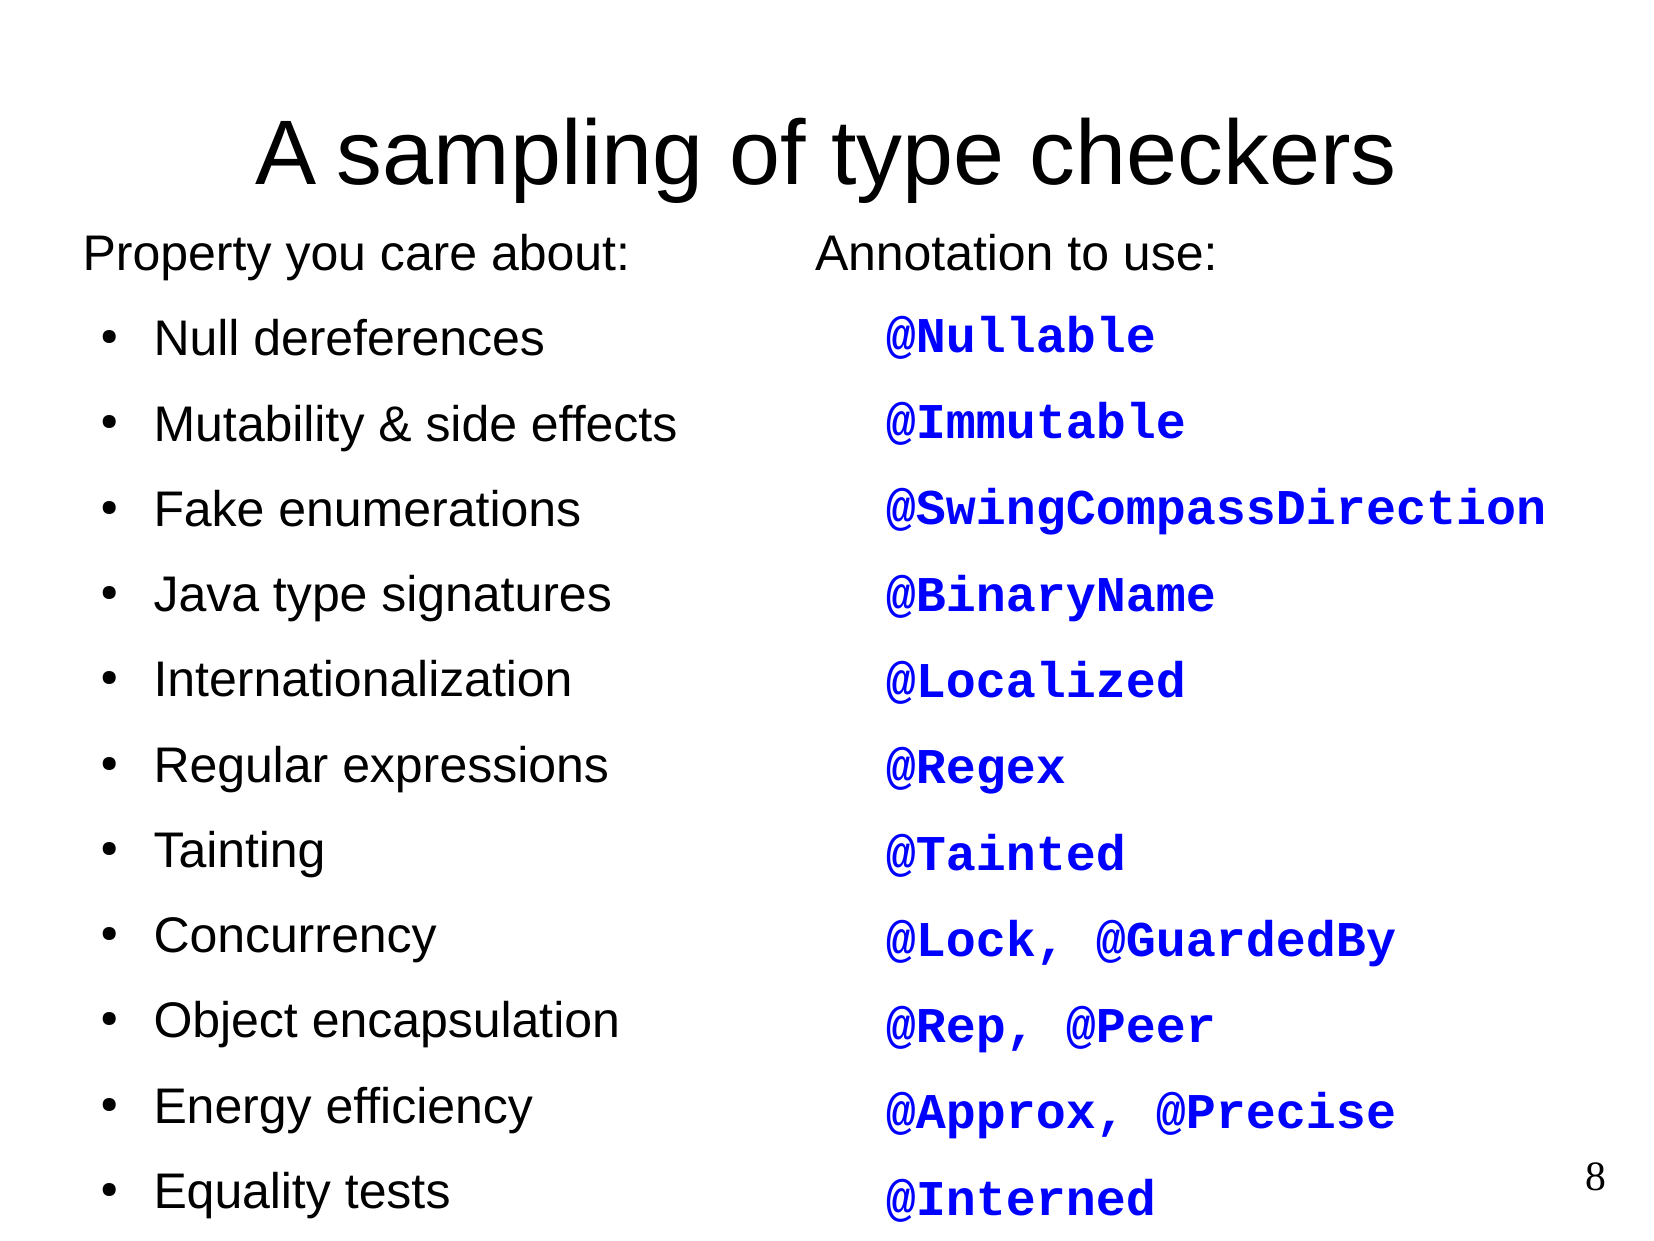

# A sampling of type checkers
Property you care about:
Null dereferences
Mutability & side effects
Fake enumerations
Java type signatures
Internationalization
Regular expressions
Tainting
Concurrency
Object encapsulation
Energy efficiency
Equality tests
Annotation to use:
@Nullable
@Immutable
@SwingCompassDirection
@BinaryName
@Localized
@Regex
@Tainted
@Lock, @GuardedBy
@Rep, @Peer
@Approx, @Precise
@Interned
8